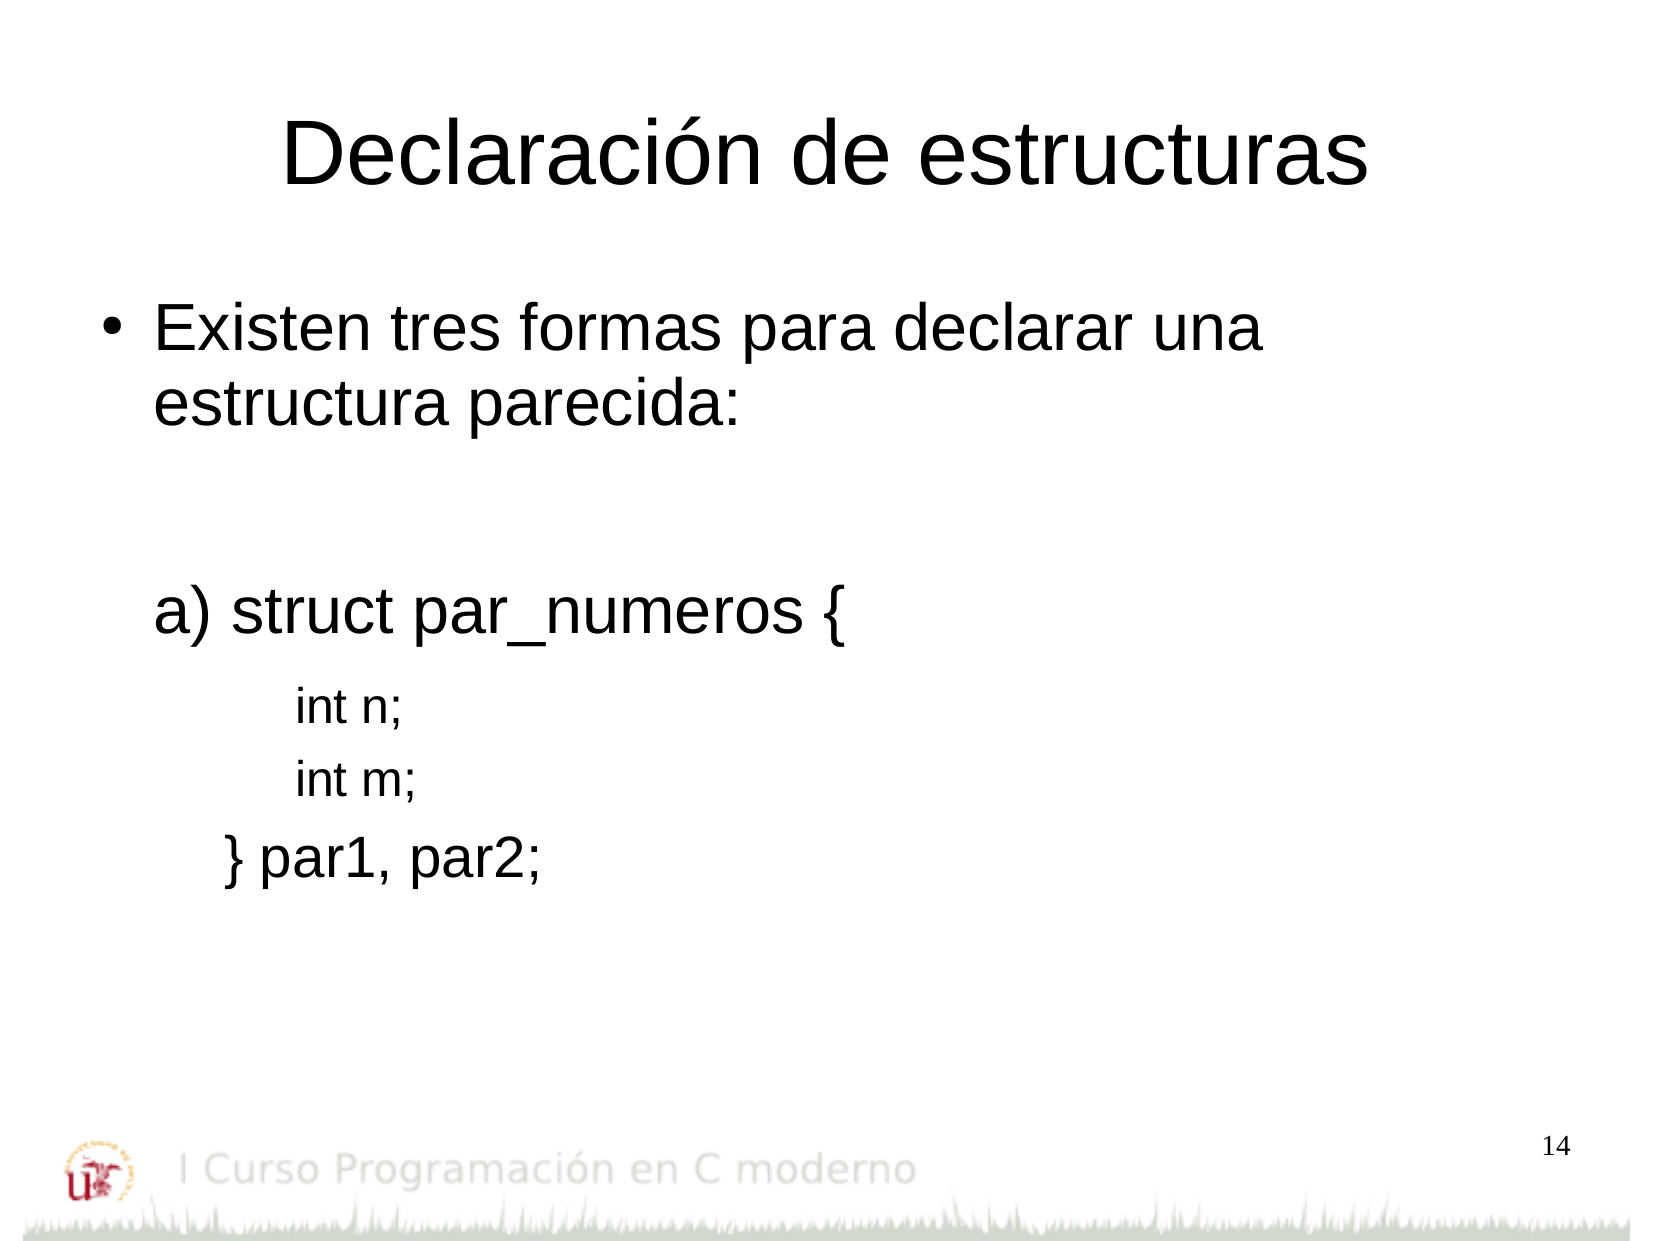

# Declaración de estructuras
Existen tres formas para declarar una estructura parecida:
a) struct par_numeros {
int n;
int m;
} par1, par2;
14